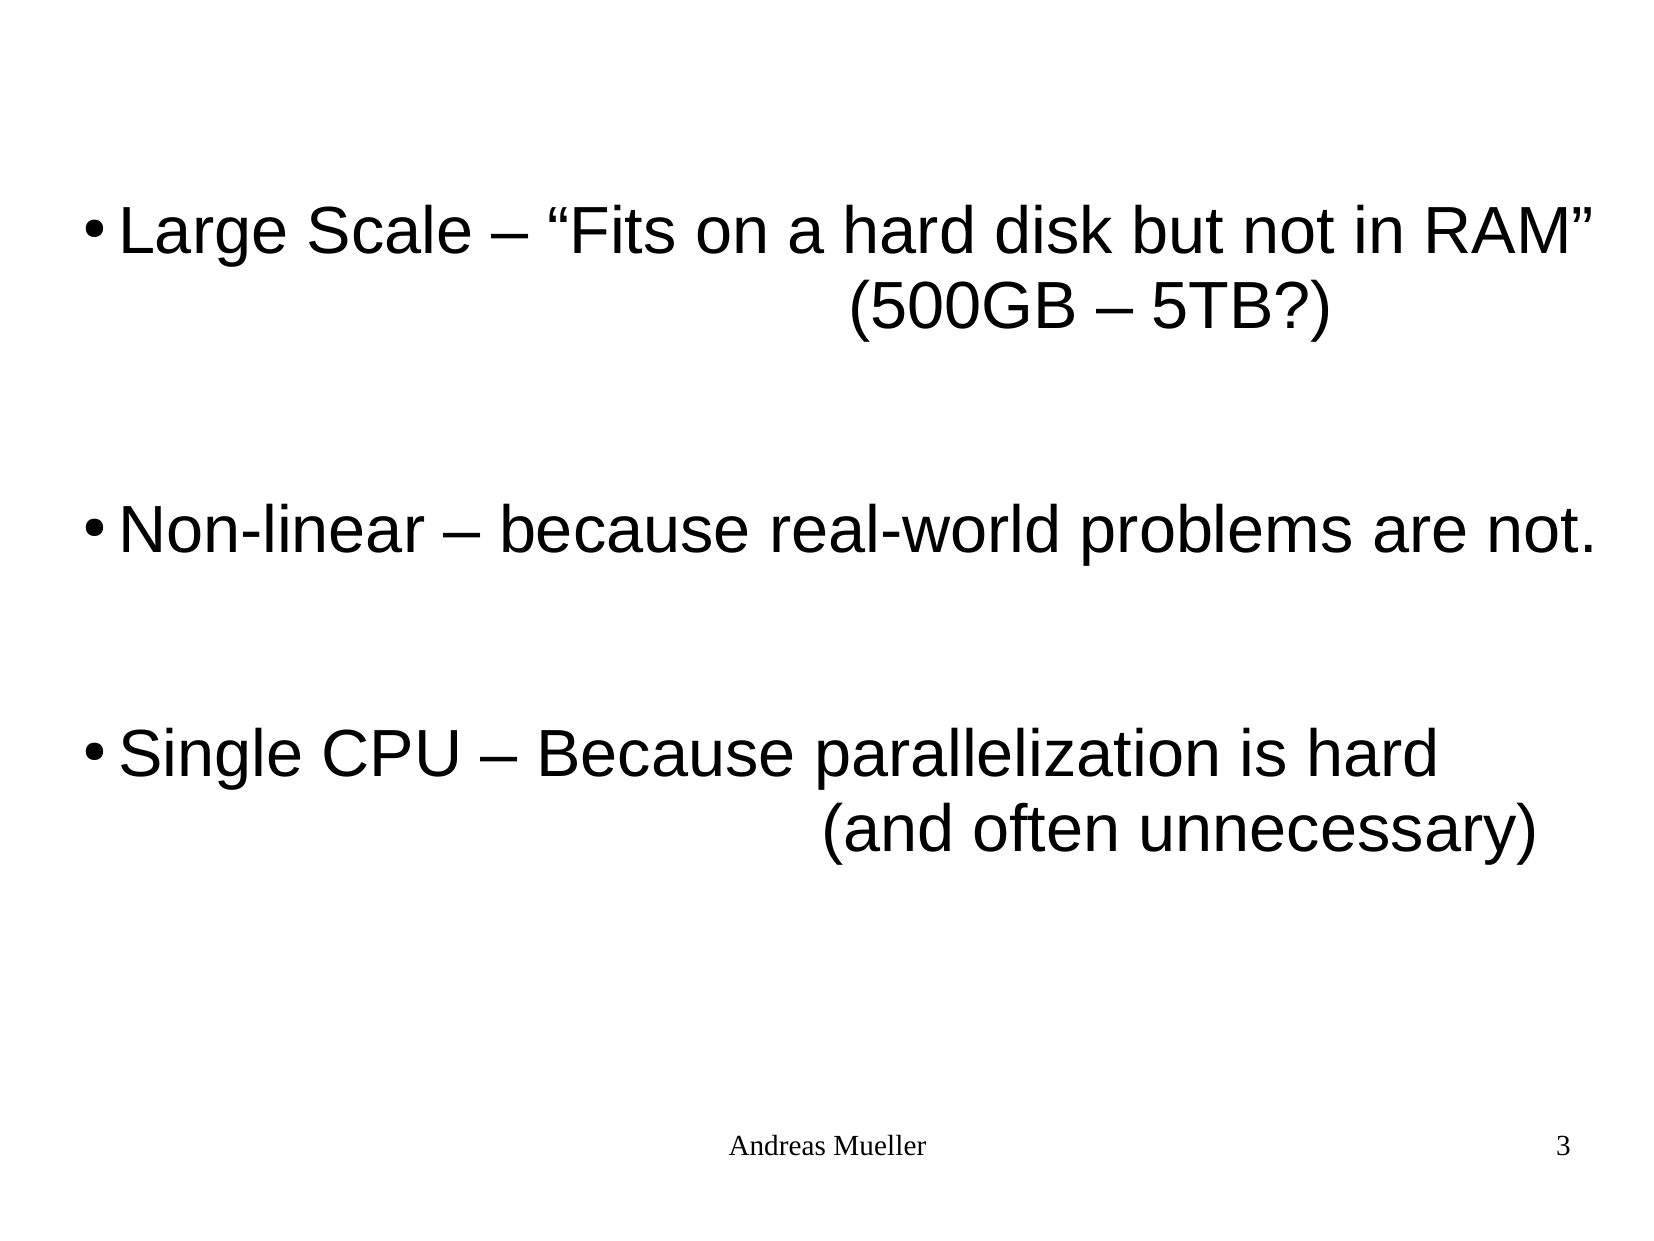

# Large Scale – “Fits on a hard disk but not in RAM” (500GB – 5TB?)
Non-linear – because real-world problems are not.
Single CPU – Because parallelization is hard
 (and often unnecessary)
Andreas Mueller
3